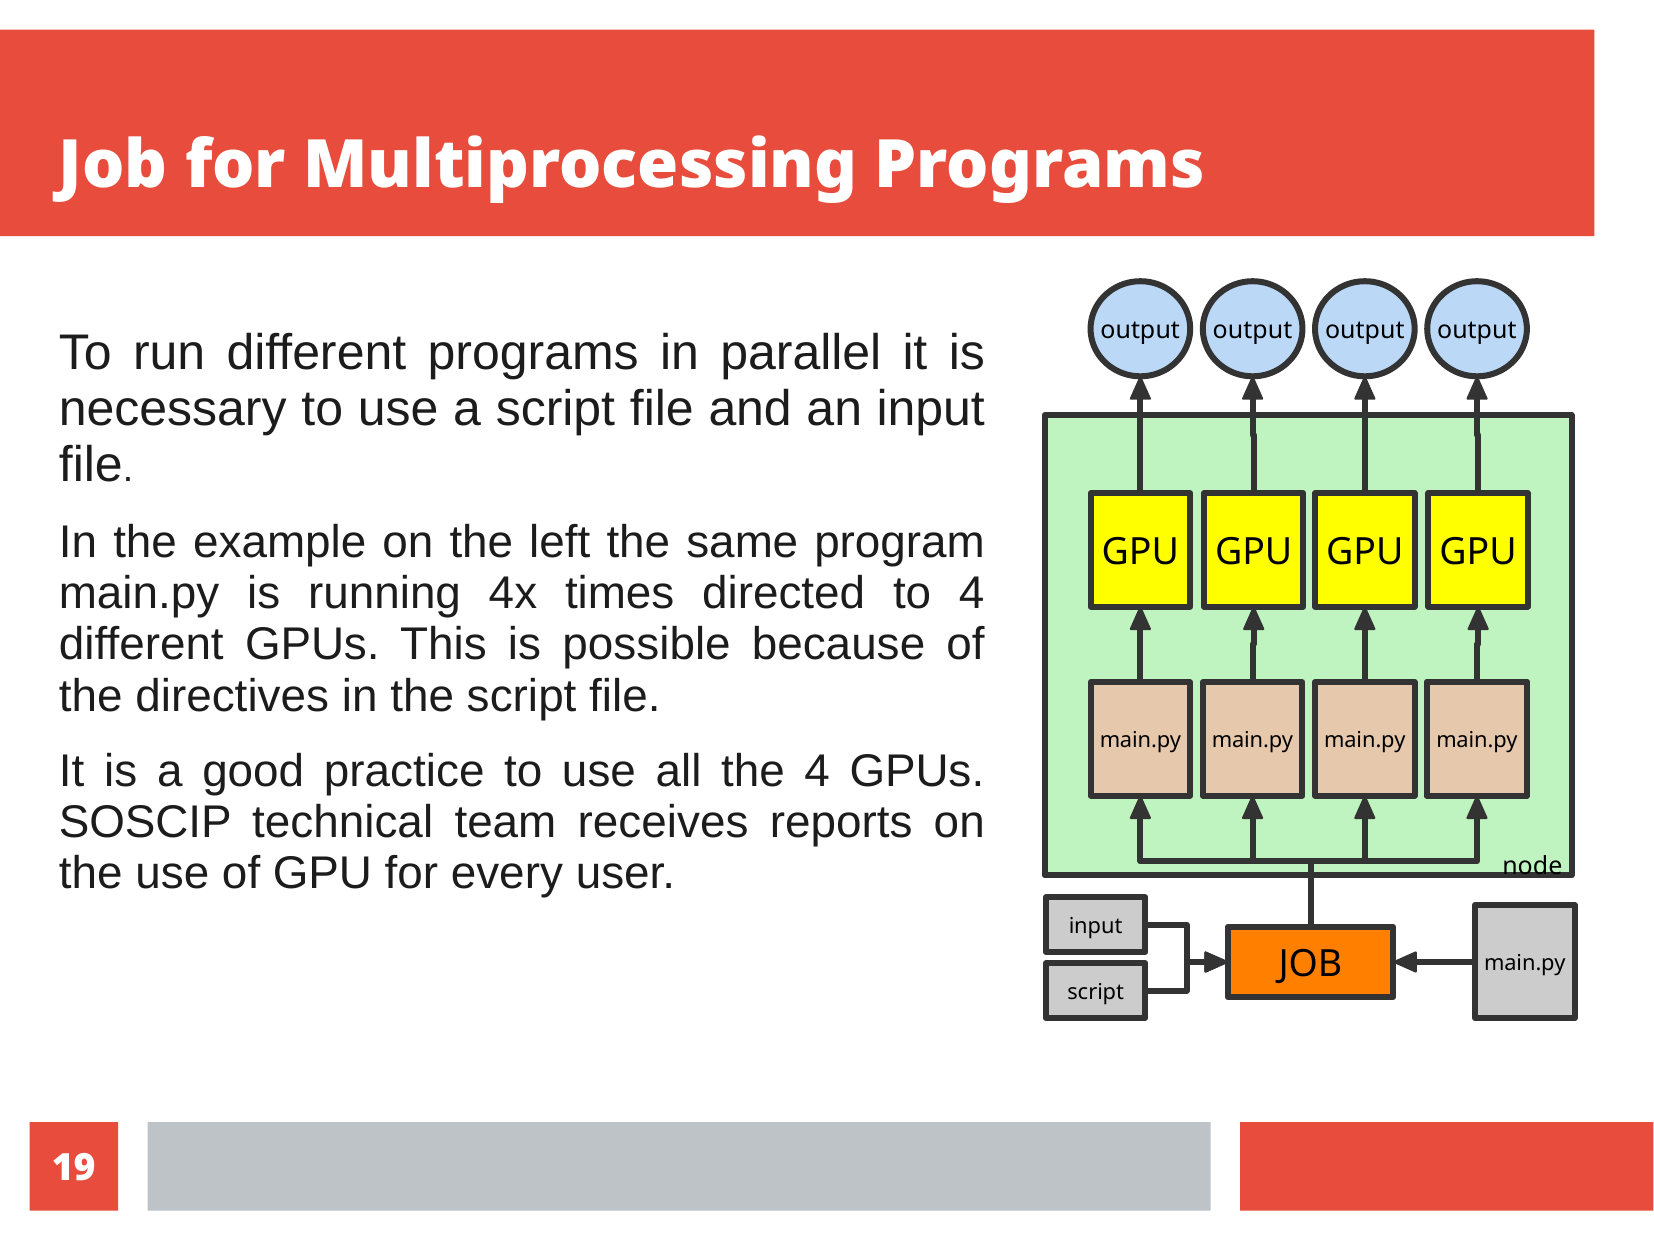

Job for Multiprocessing Programs
output
output
output
output
# To run different programs in parallel it is necessary to use a script file and an input file.
In the example on the left the same program main.py is running 4x times directed to 4 different GPUs. This is possible because of the directives in the script file.
It is a good practice to use all the 4 GPUs. SOSCIP technical team receives reports on the use of GPU for every user.
GPU
GPU
GPU
GPU
main.py
main.py
main.py
main.py
main.py
node
input
main.py
JOB
script
19